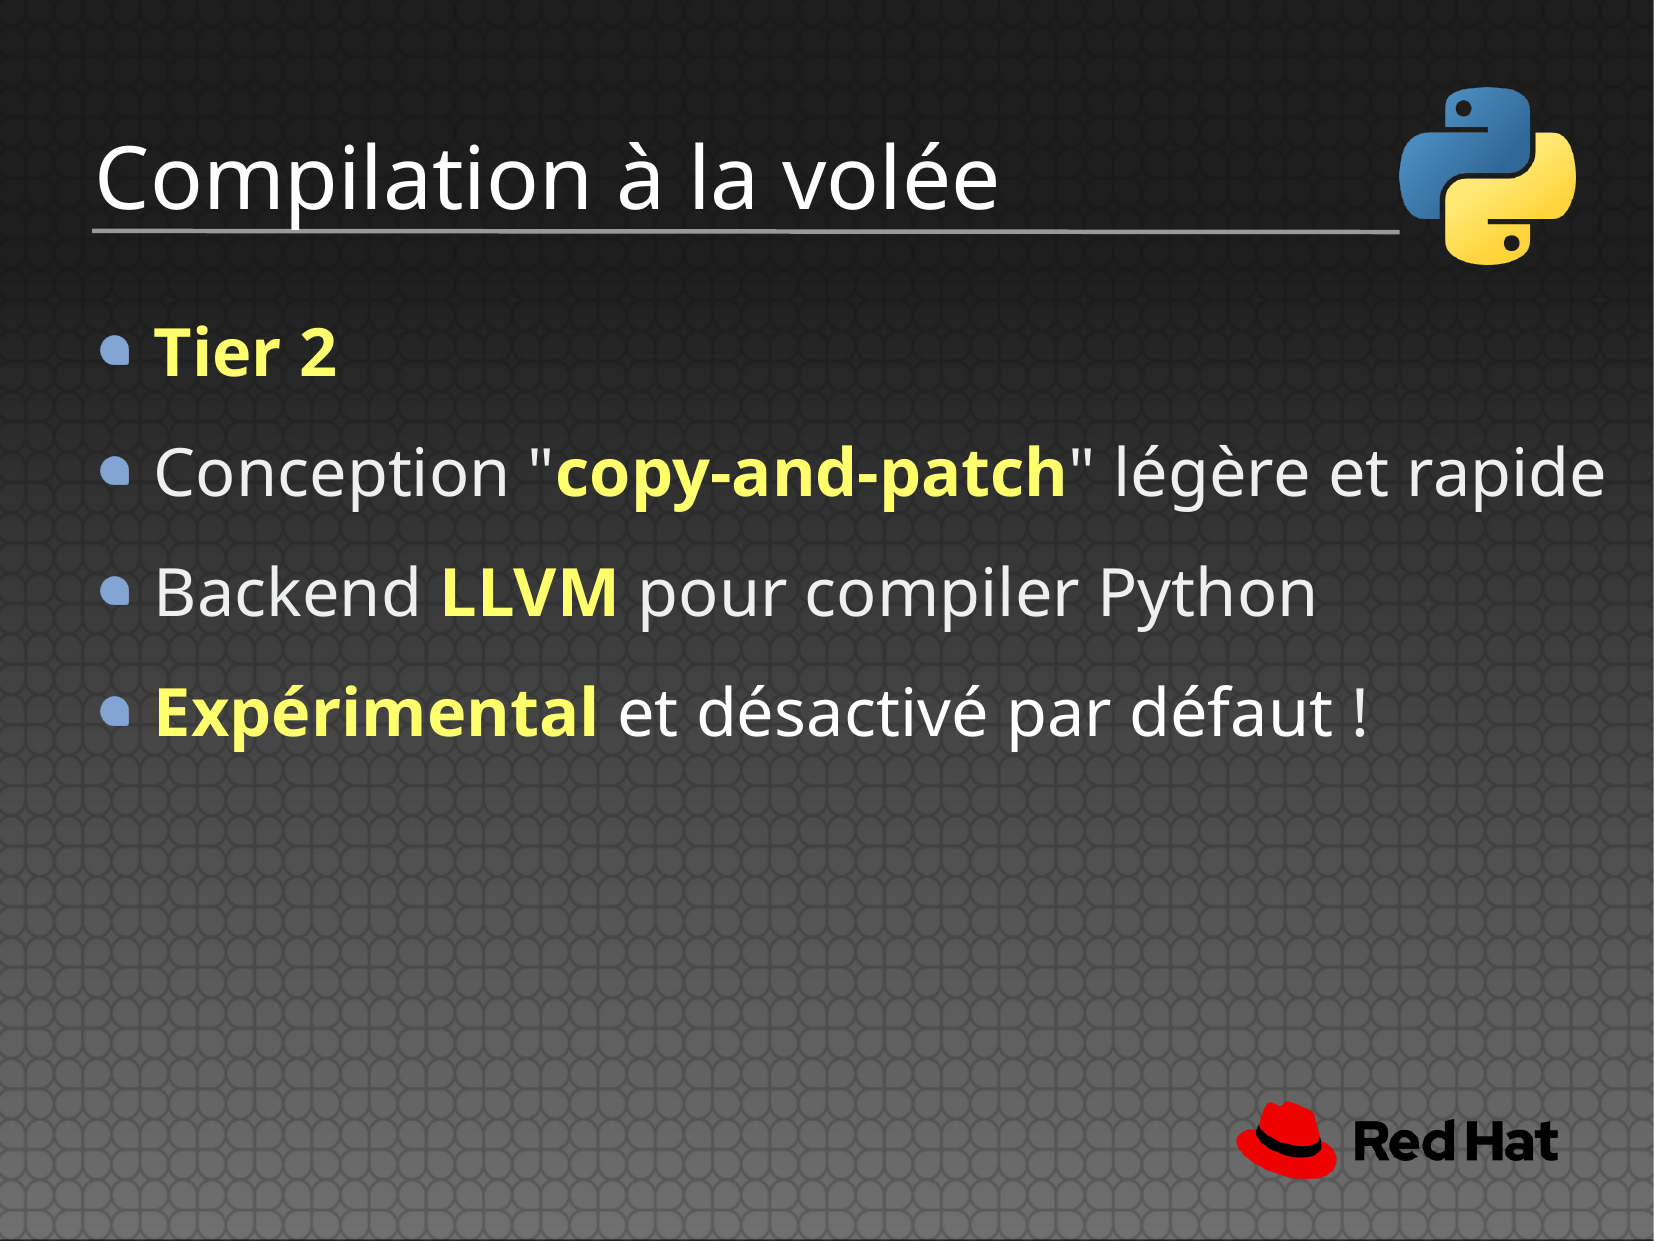

Compilation à la volée
# Tier 2
Conception "copy-and-patch" légère et rapide
Backend LLVM pour compiler Python
Expérimental et désactivé par défaut !